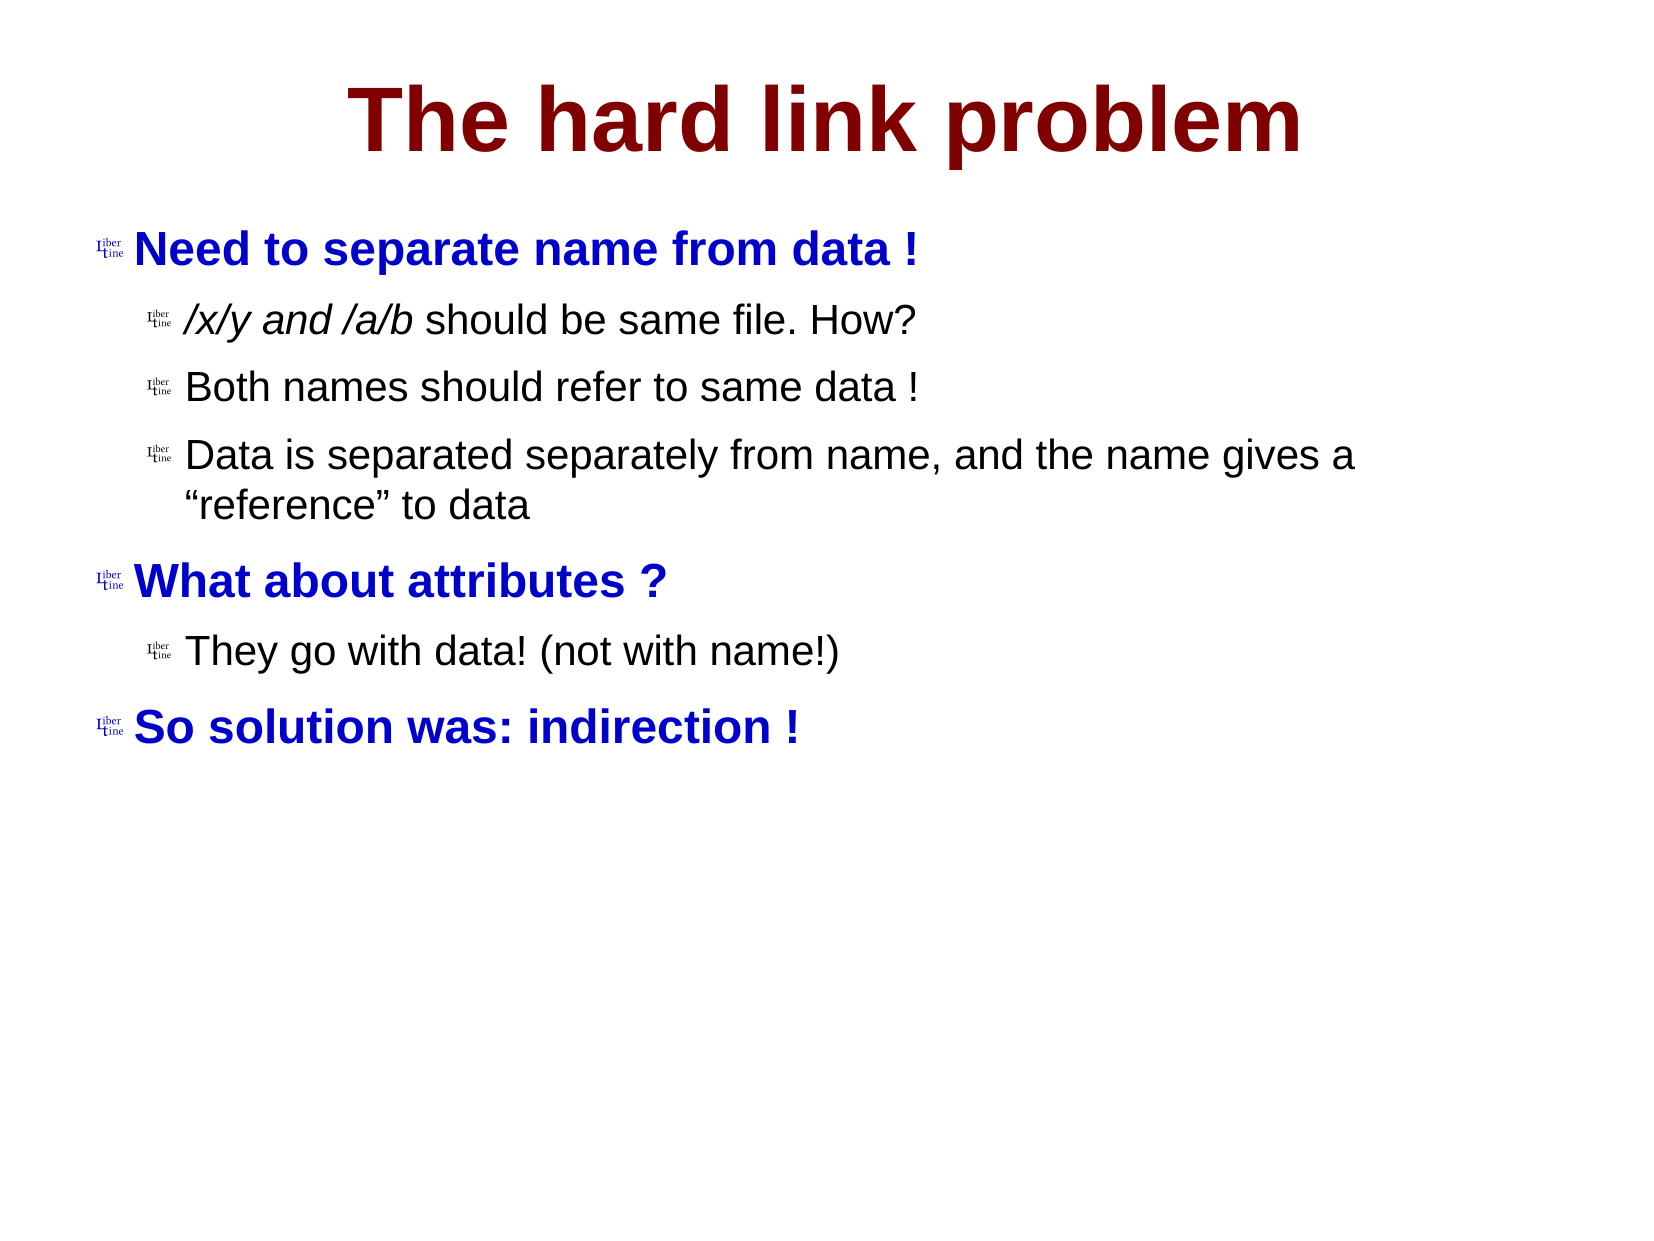

# The hard link problem
Need to separate name from data !
/x/y and /a/b should be same file. How?
Both names should refer to same data !
Data is separated separately from name, and the name gives a “reference” to data
What about attributes ?
They go with data! (not with name!)
So solution was: indirection !